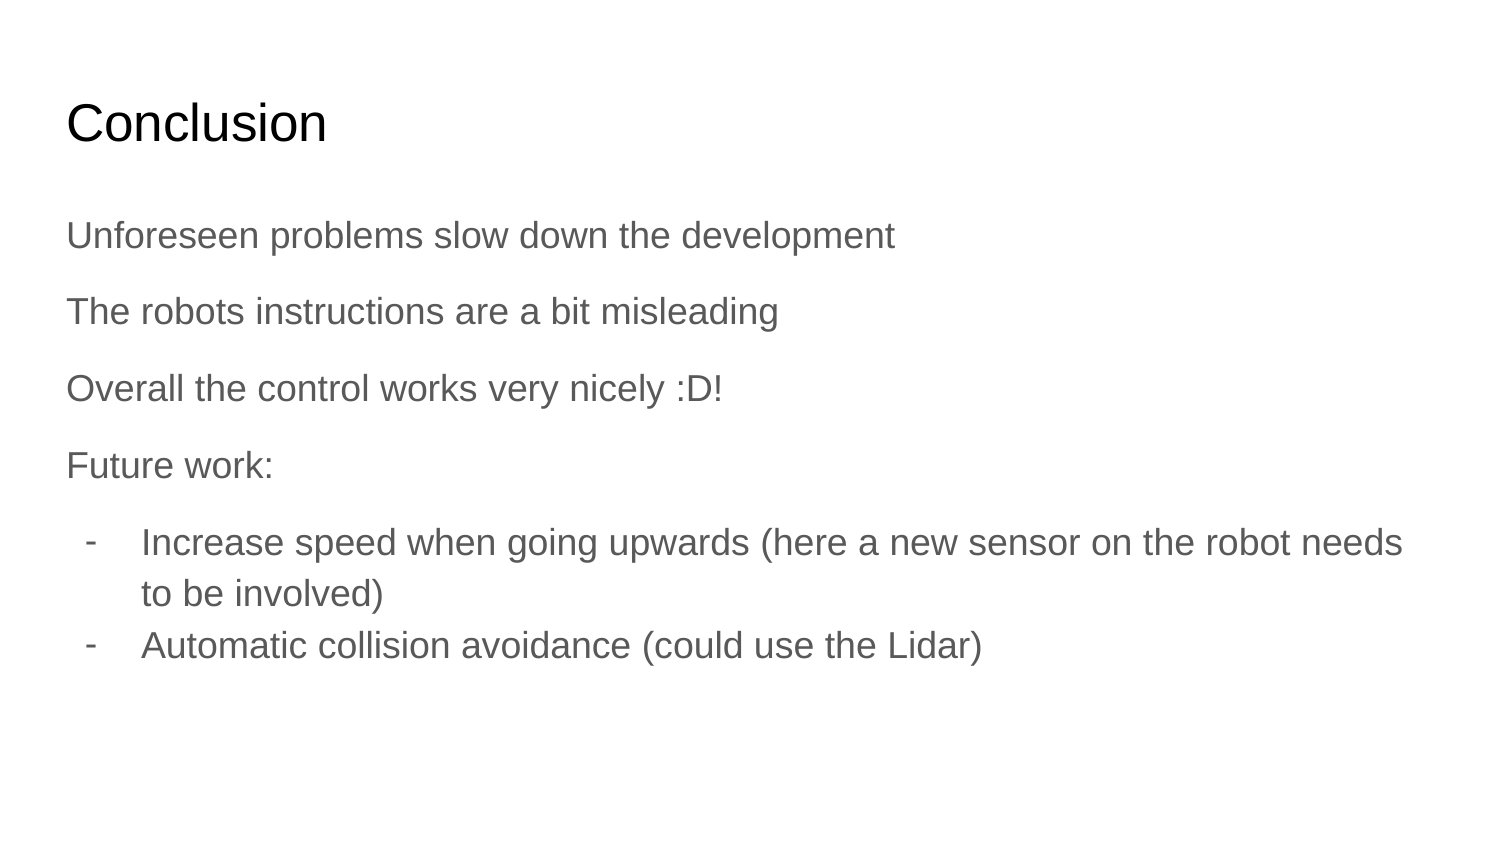

# Conclusion
Unforeseen problems slow down the development
The robots instructions are a bit misleading
Overall the control works very nicely :D!
Future work:
Increase speed when going upwards (here a new sensor on the robot needs to be involved)
Automatic collision avoidance (could use the Lidar)